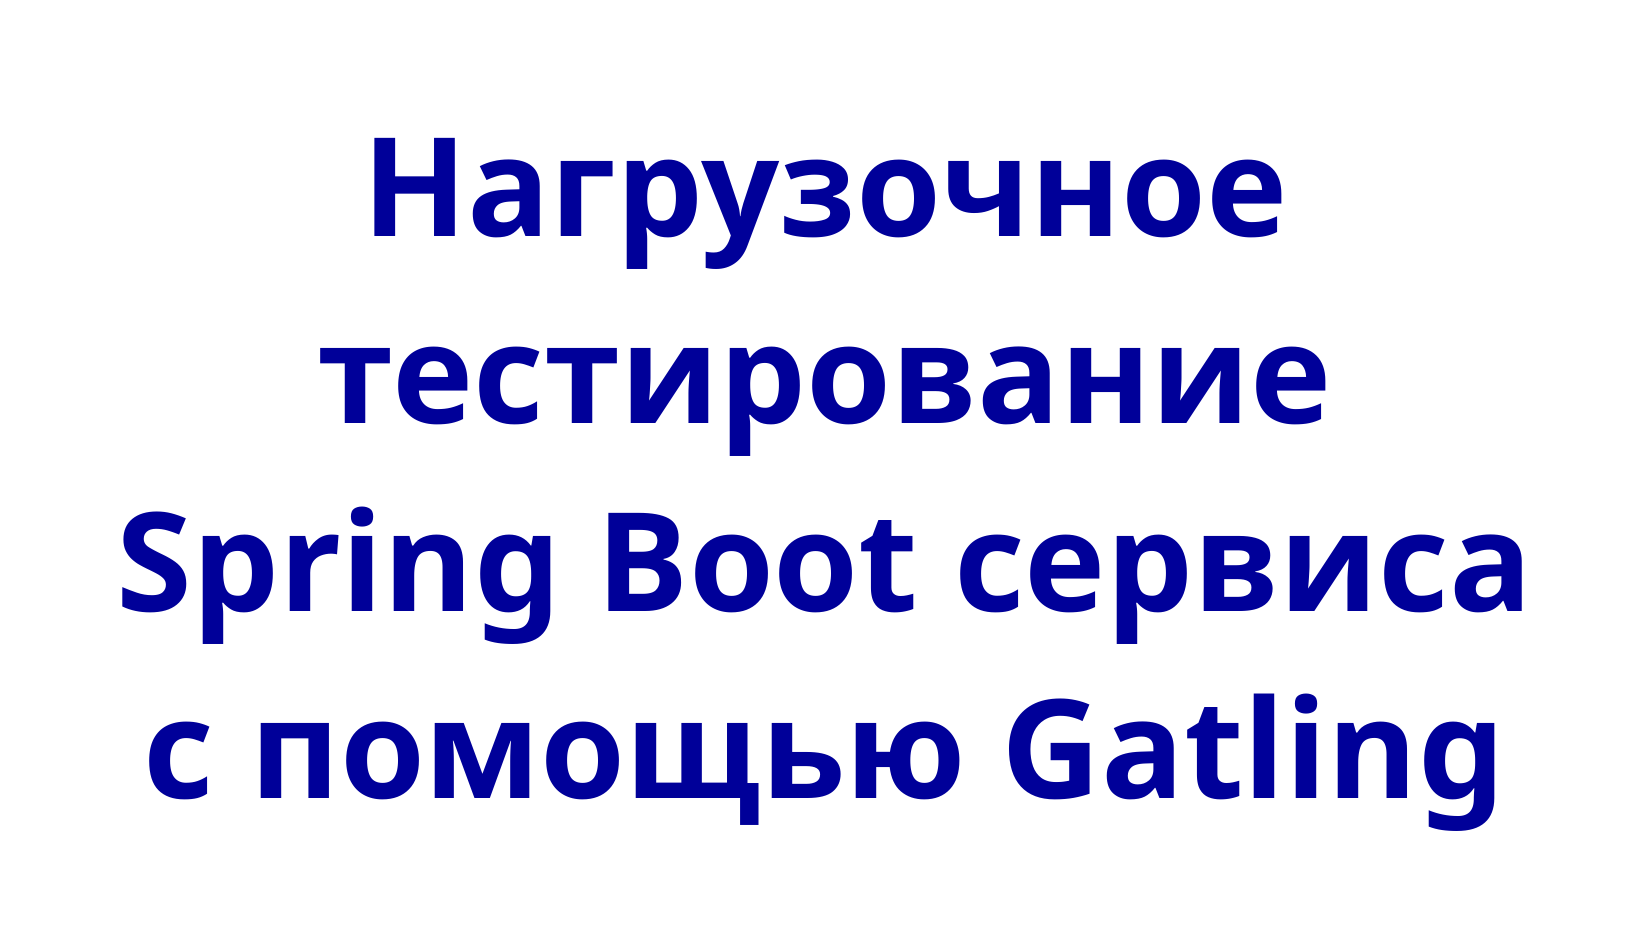

# Нагрузочное тестирование
Spring Boot сервиса
с помощью Gatling